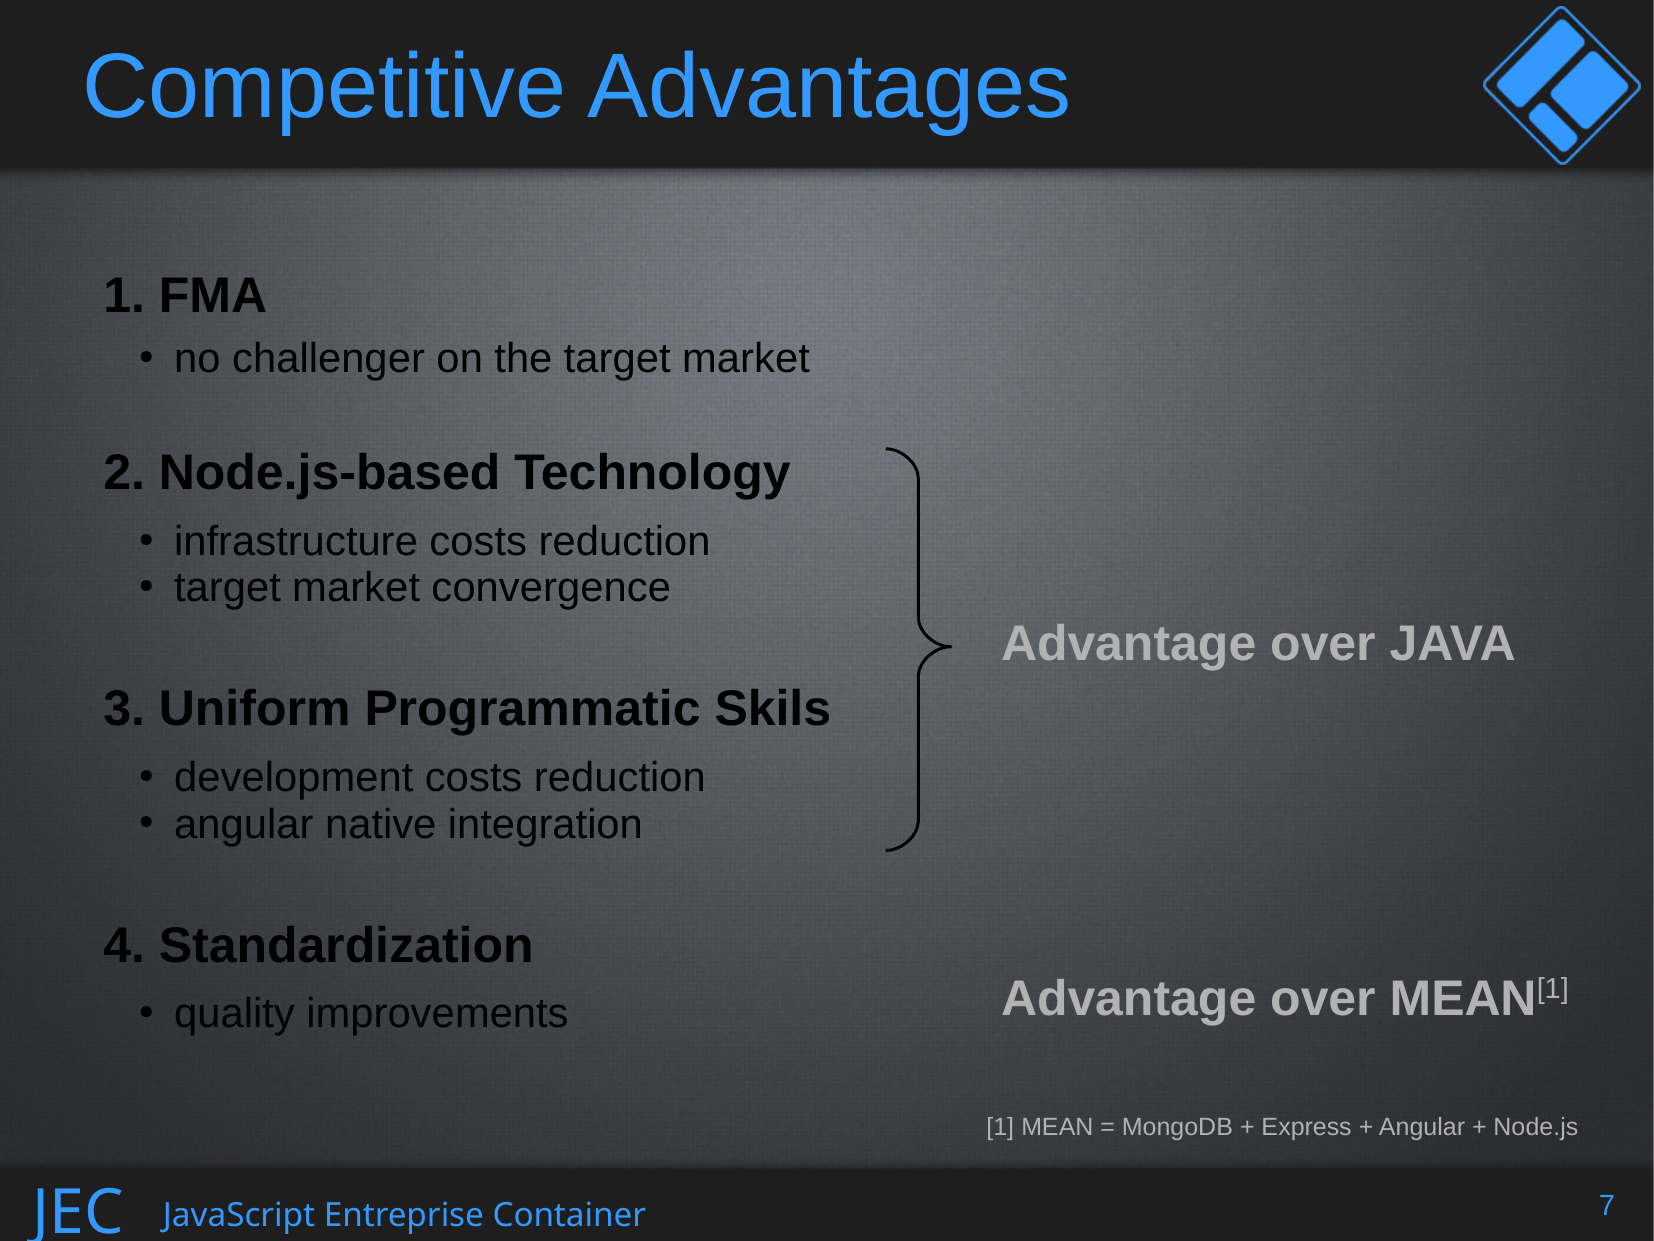

# Competitive Advantages
1. FMA
no challenger on the target market
2. Node.js-based Technology
infrastructure costs reduction
target market convergence
Advantage over JAVA
3. Uniform Programmatic Skils
development costs reduction
angular native integration
4. Standardization
Advantage over MEAN[1]
quality improvements
[1] MEAN = MongoDB + Express + Angular + Node.js
JEC
7
JavaScript Entreprise Container